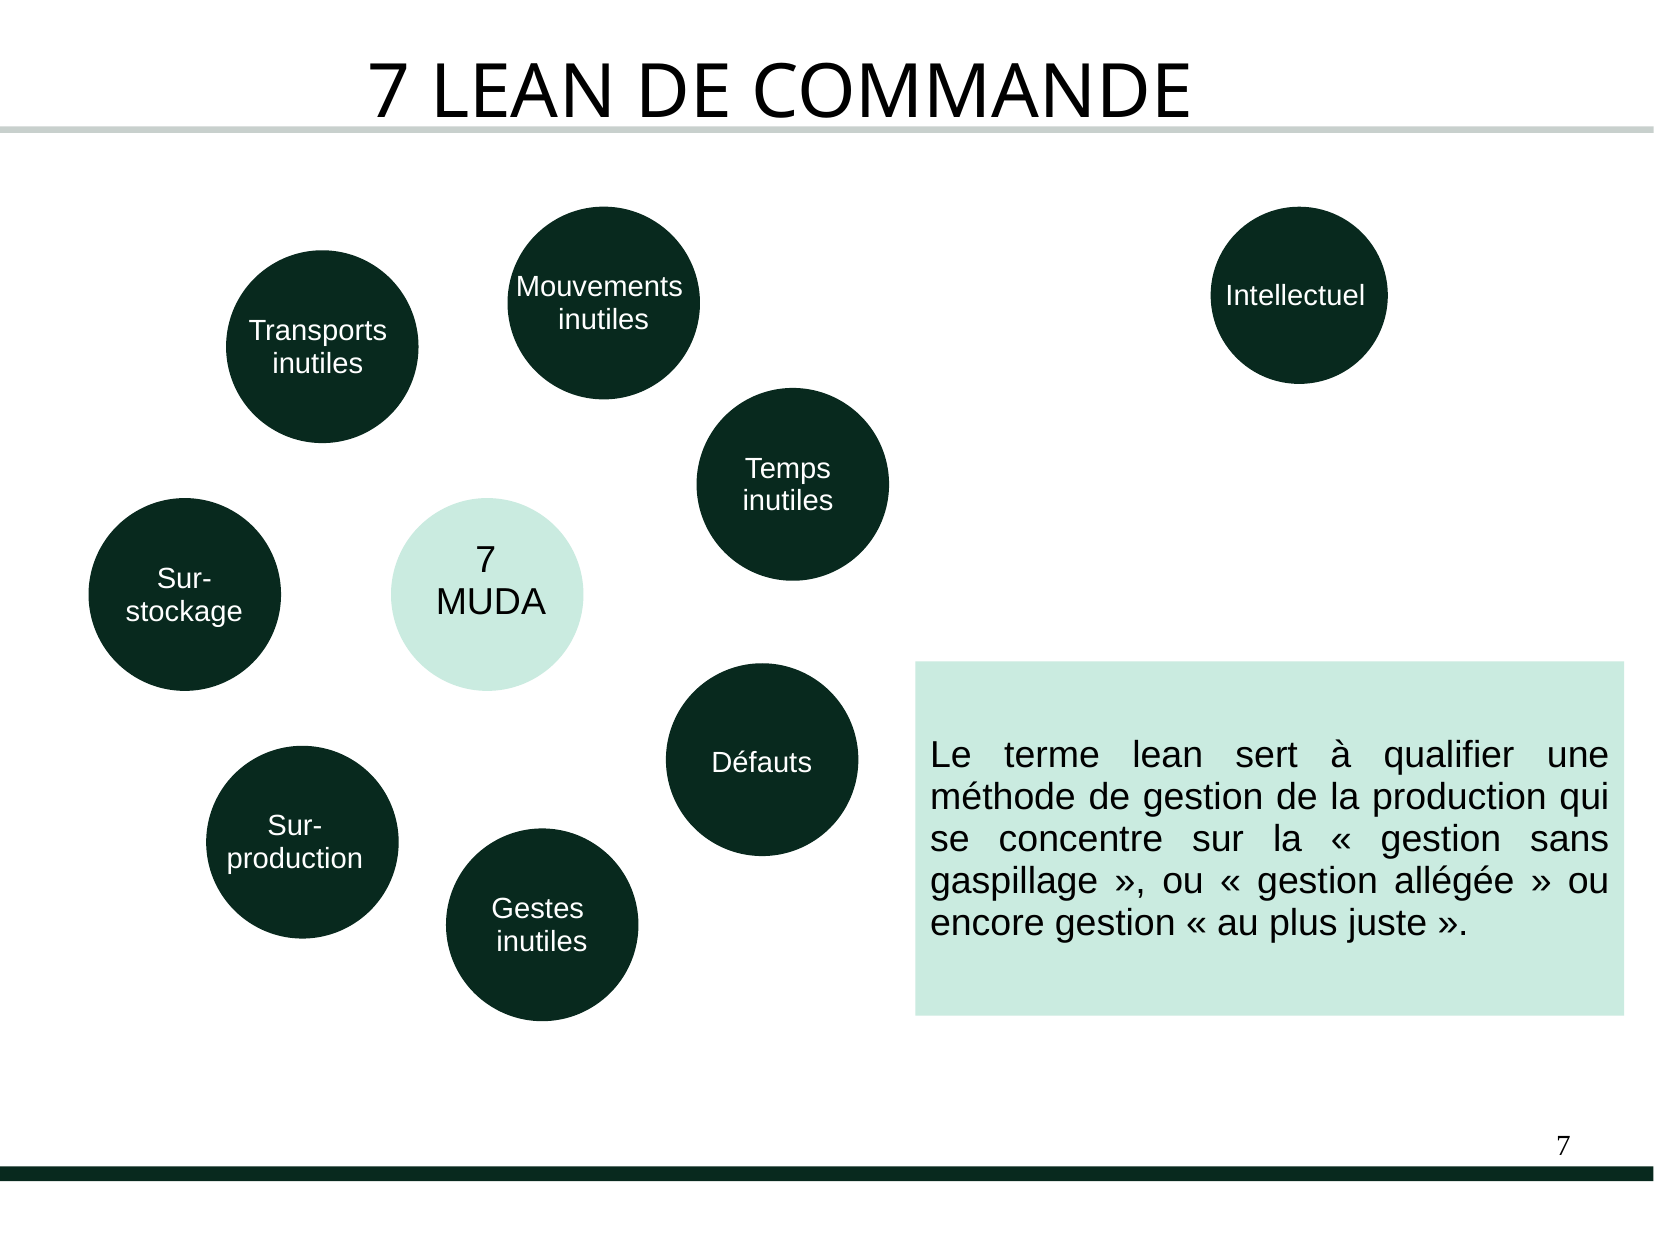

7 LEAN DE COMMANDE
Mouvements
inutiles
Intellectuel
Transports inutiles
Temps inutiles
7
MUDA
Sur-stockage
Le terme lean sert à qualifier une méthode de gestion de la production qui se concentre sur la « gestion sans gaspillage », ou « gestion allégée » ou encore gestion « au plus juste ».
Défauts
Sur-production
Gestes
inutiles
7